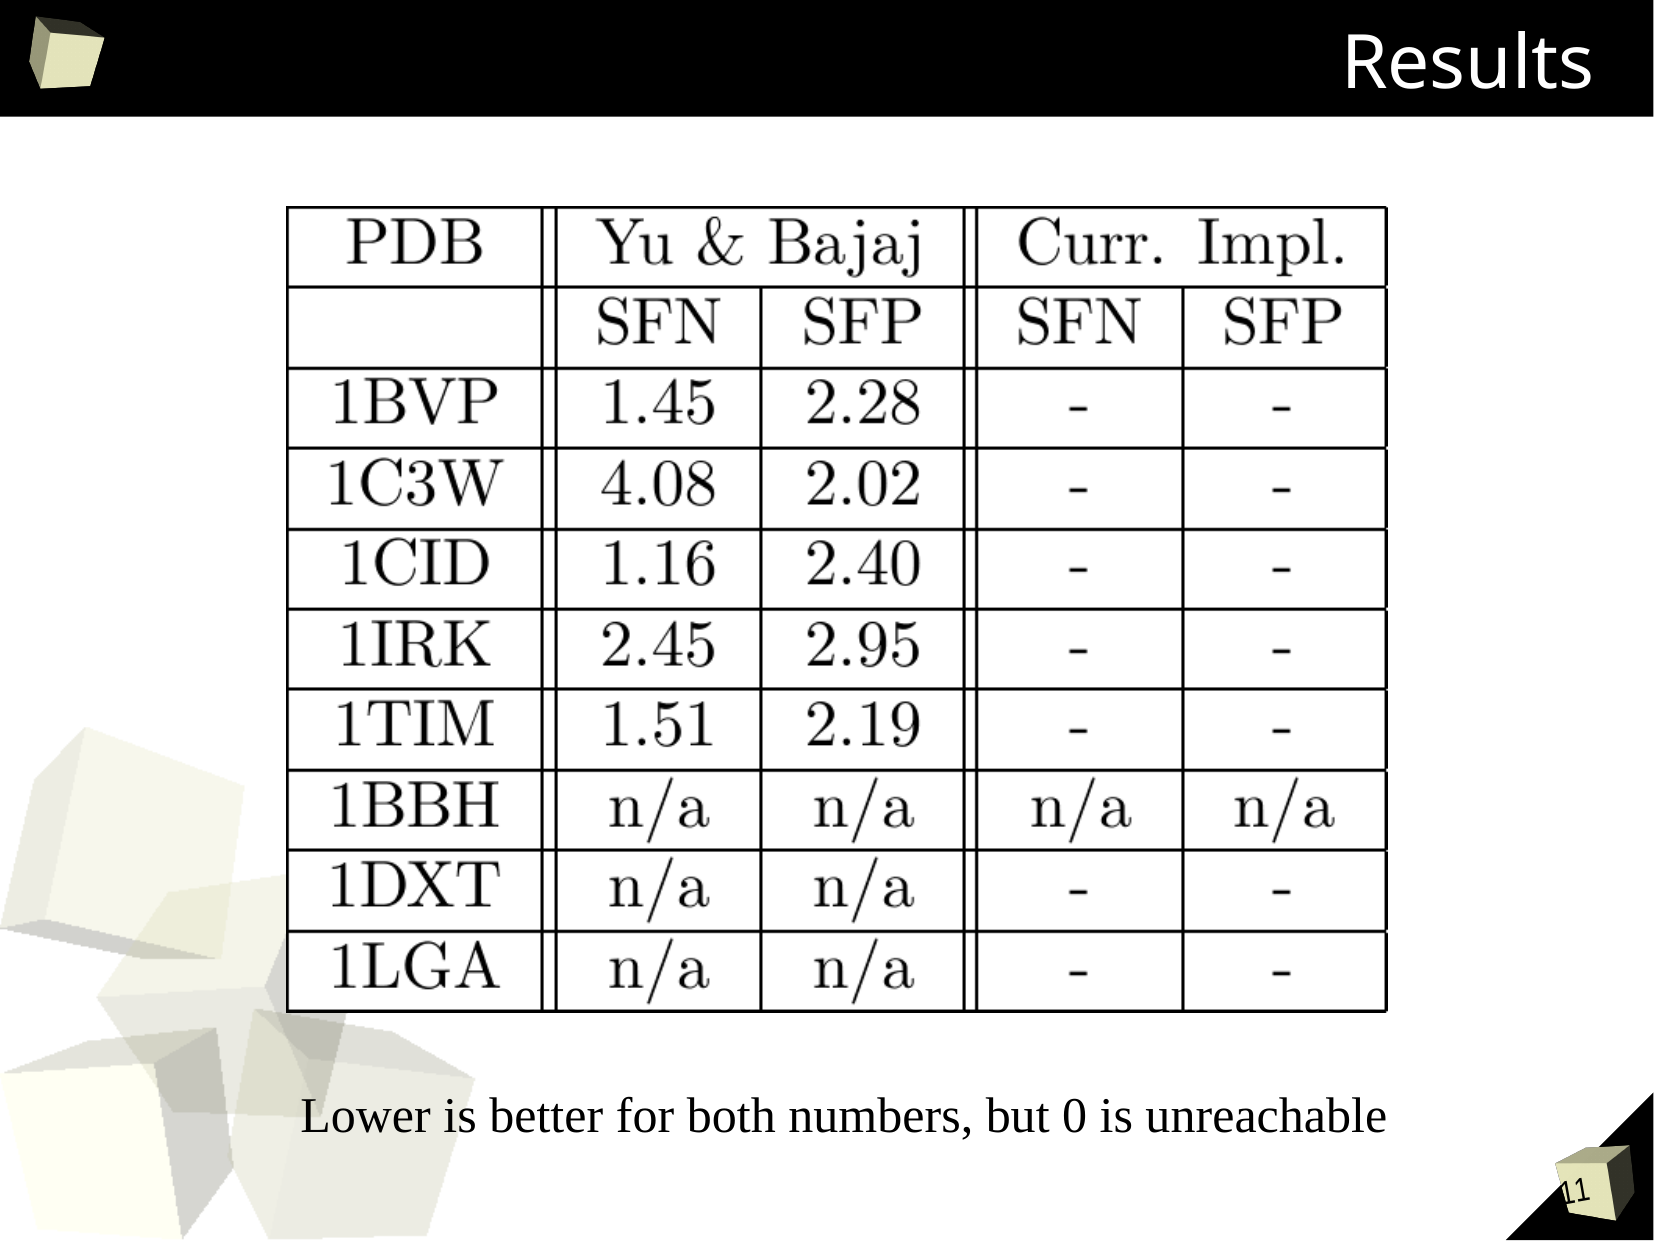

# Results
Lower is better for both numbers, but 0 is unreachable